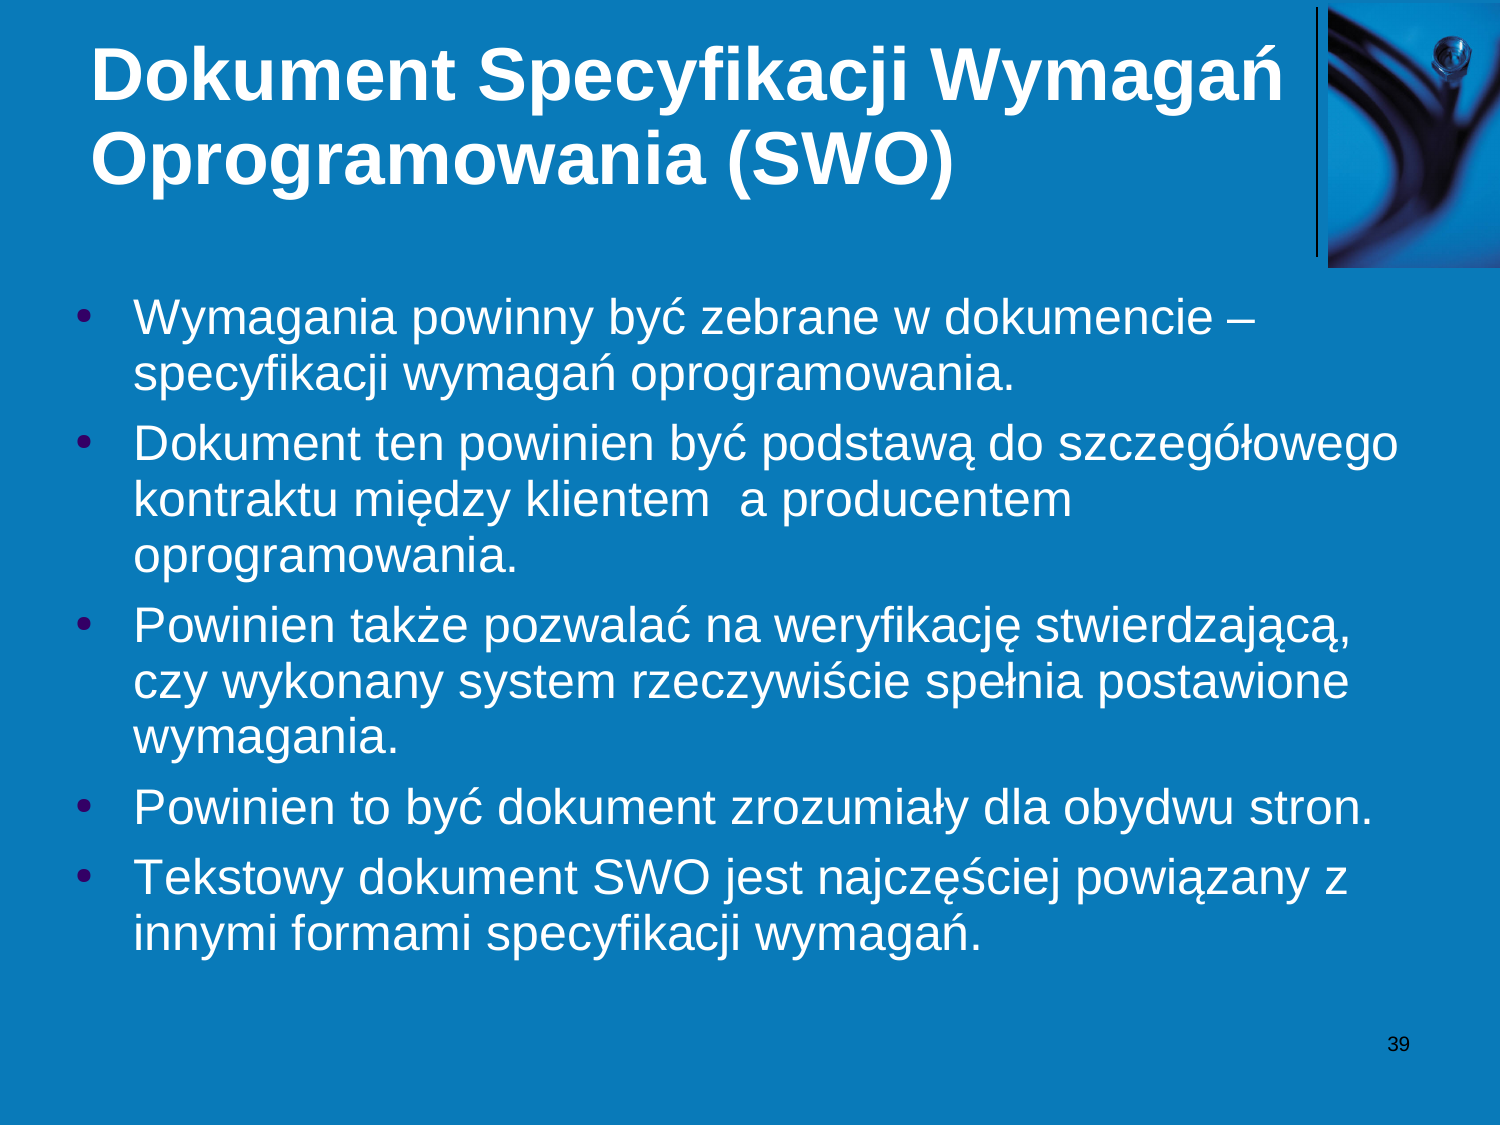

# Dokument Specyfikacji Wymagań Oprogramowania (SWO)
Wymagania powinny być zebrane w dokumencie – specyfikacji wymagań oprogramowania.
Dokument ten powinien być podstawą do szczegółowego kontraktu między klientem a producentem oprogramowania.
Powinien także pozwalać na weryfikację stwierdzającą, czy wykonany system rzeczywiście spełnia postawione wymagania.
Powinien to być dokument zrozumiały dla obydwu stron.
Tekstowy dokument SWO jest najczęściej powiązany z innymi formami specyfikacji wymagań.
39